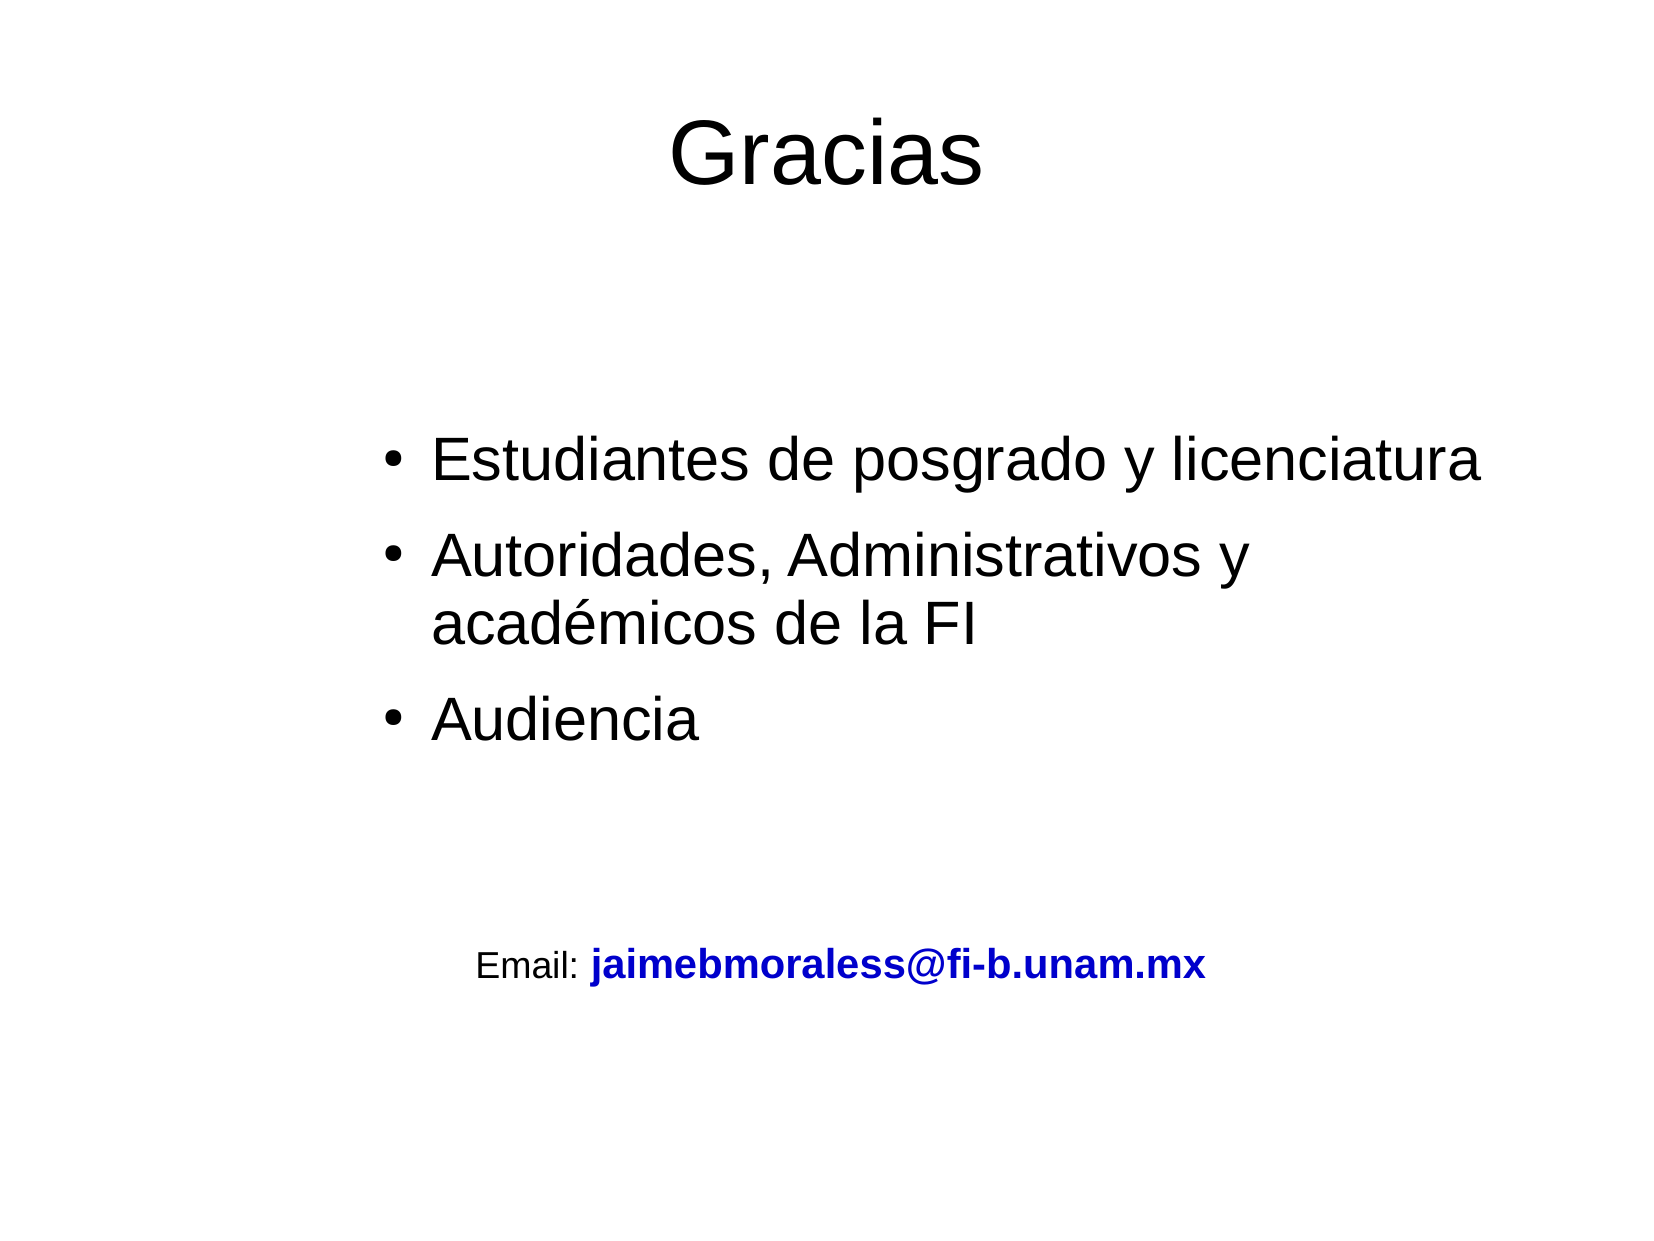

# Gracias
Estudiantes de posgrado y licenciatura
Autoridades, Administrativos y académicos de la FI
Audiencia
Email: jaimebmoraless@fi-b.unam.mx